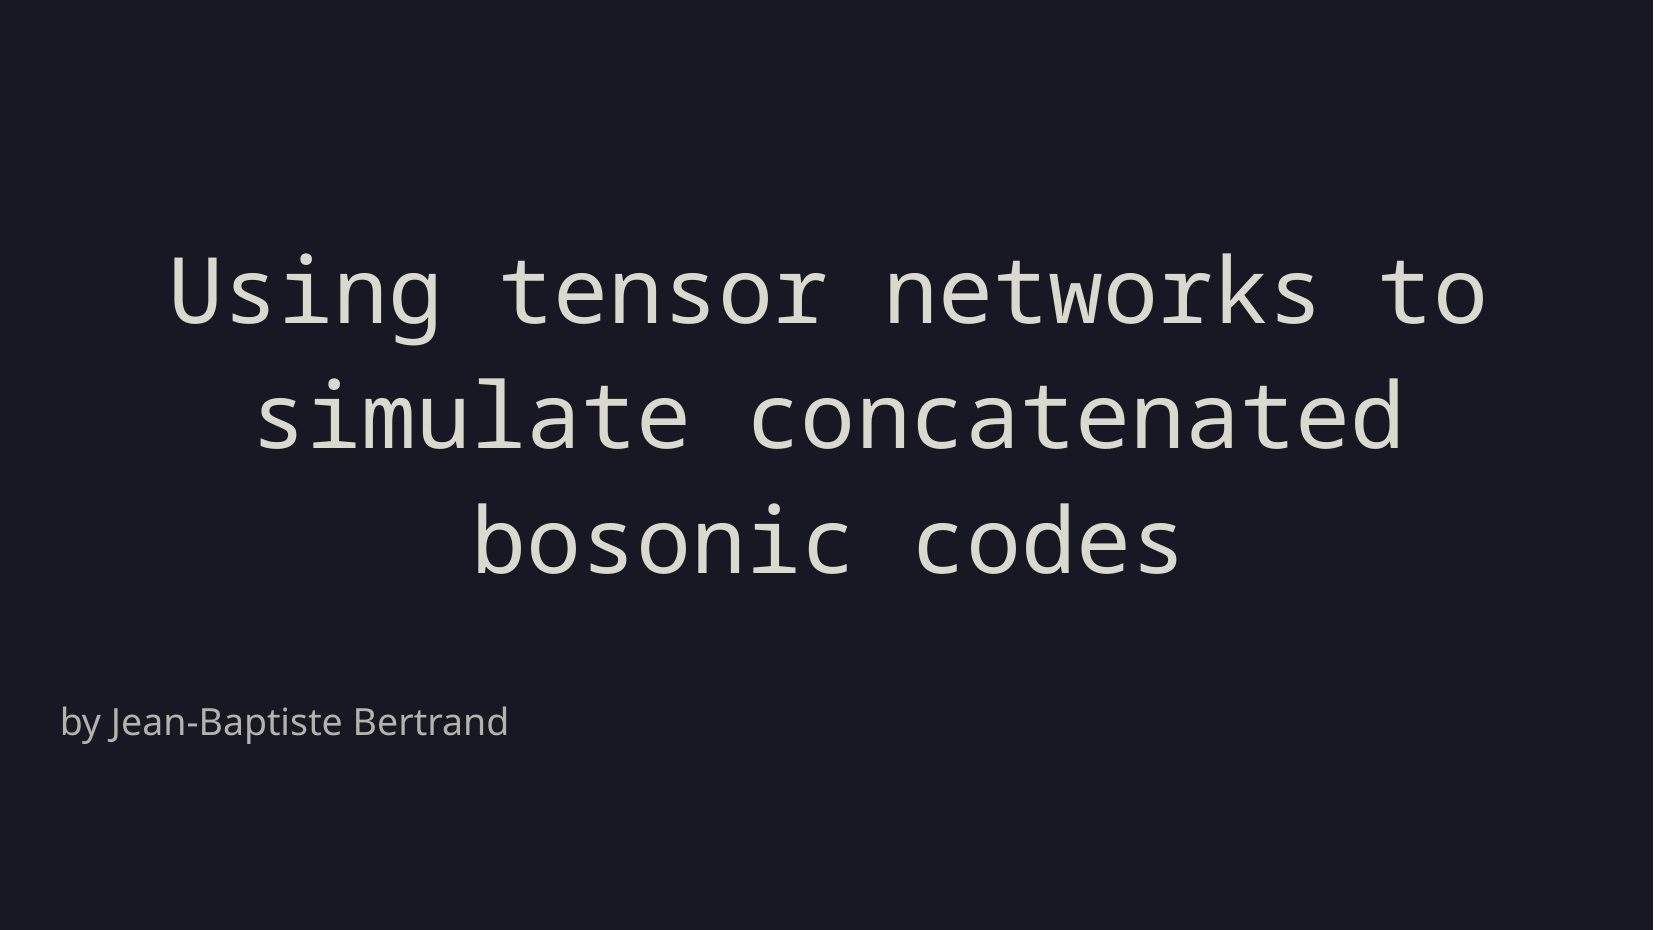

# Using tensor networks to simulate concatenated bosonic codes
by Jean-Baptiste Bertrand